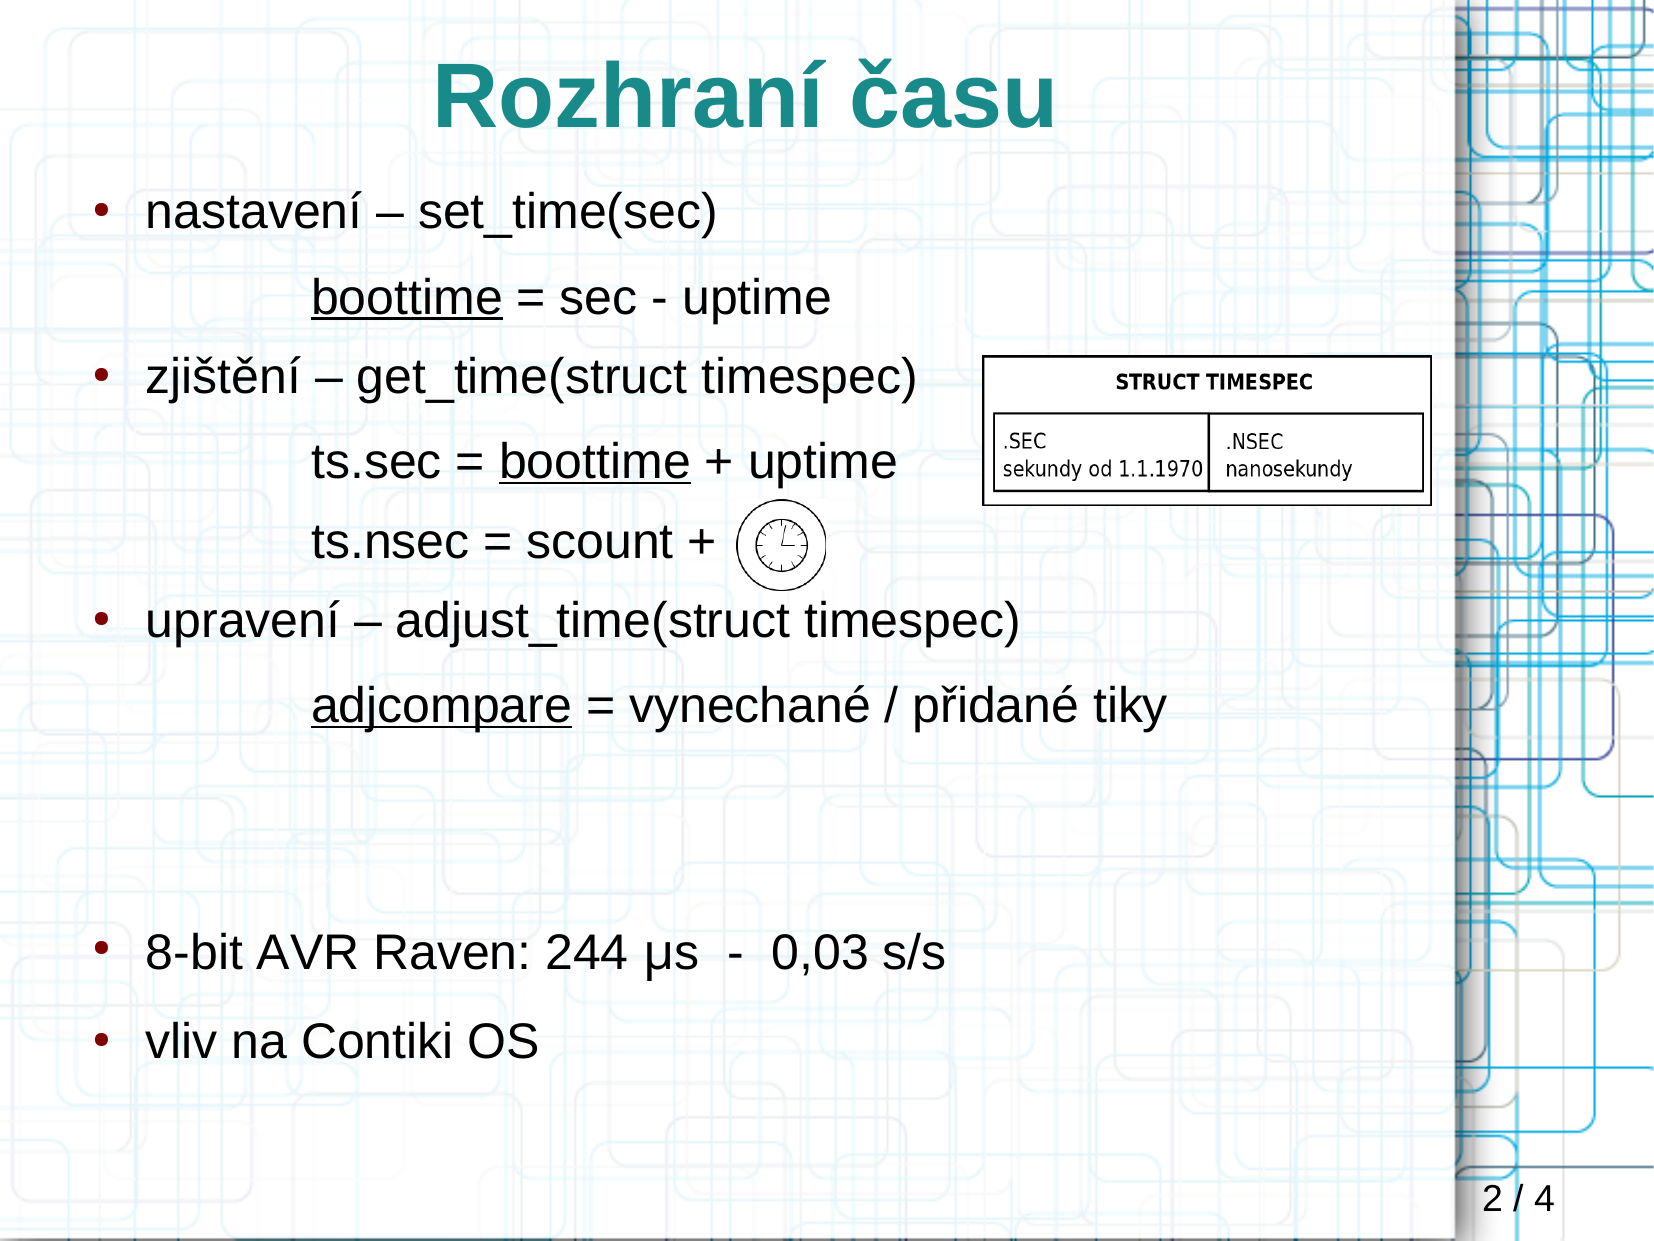

# Rozhraní času
nastavení – set_time(sec)
boottime = sec - uptime
zjištění – get_time(struct timespec)
ts.sec = boottime + uptime
ts.nsec = scount +
upravení – adjust_time(struct timespec)
adjcompare = vynechané / přidané tiky
8-bit AVR Raven: 244 μs - 0,03 s/s
vliv na Contiki OS